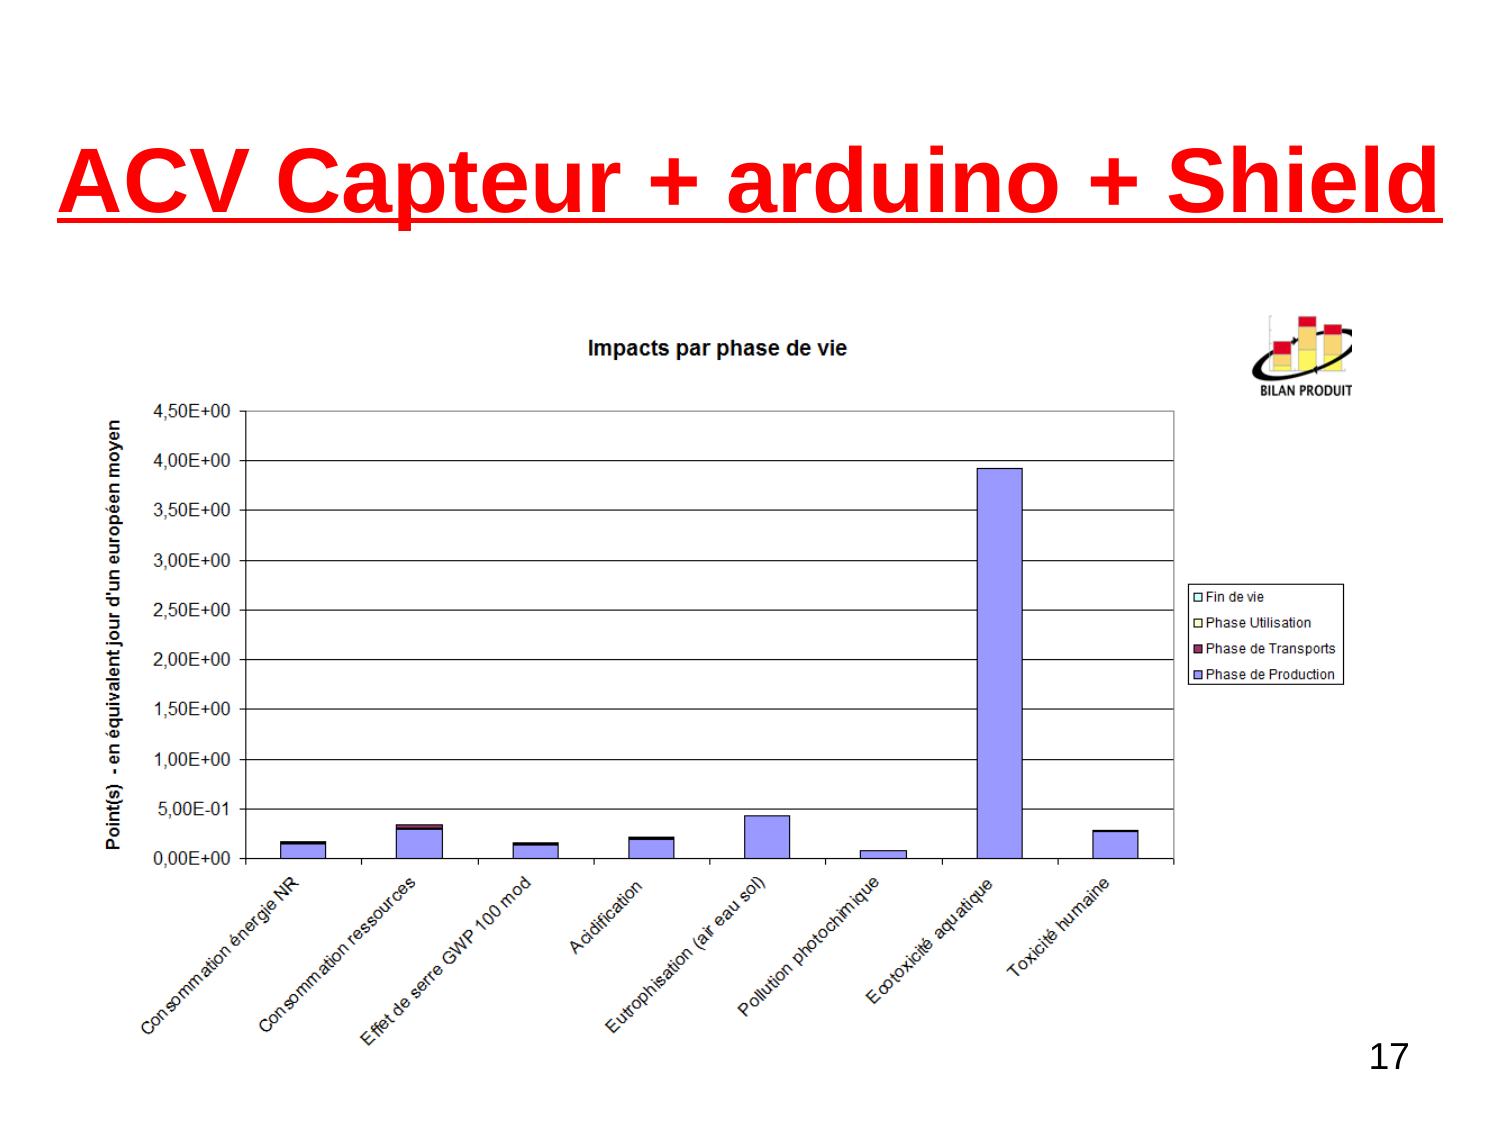

ACV Capteur + arduino + Shield
17